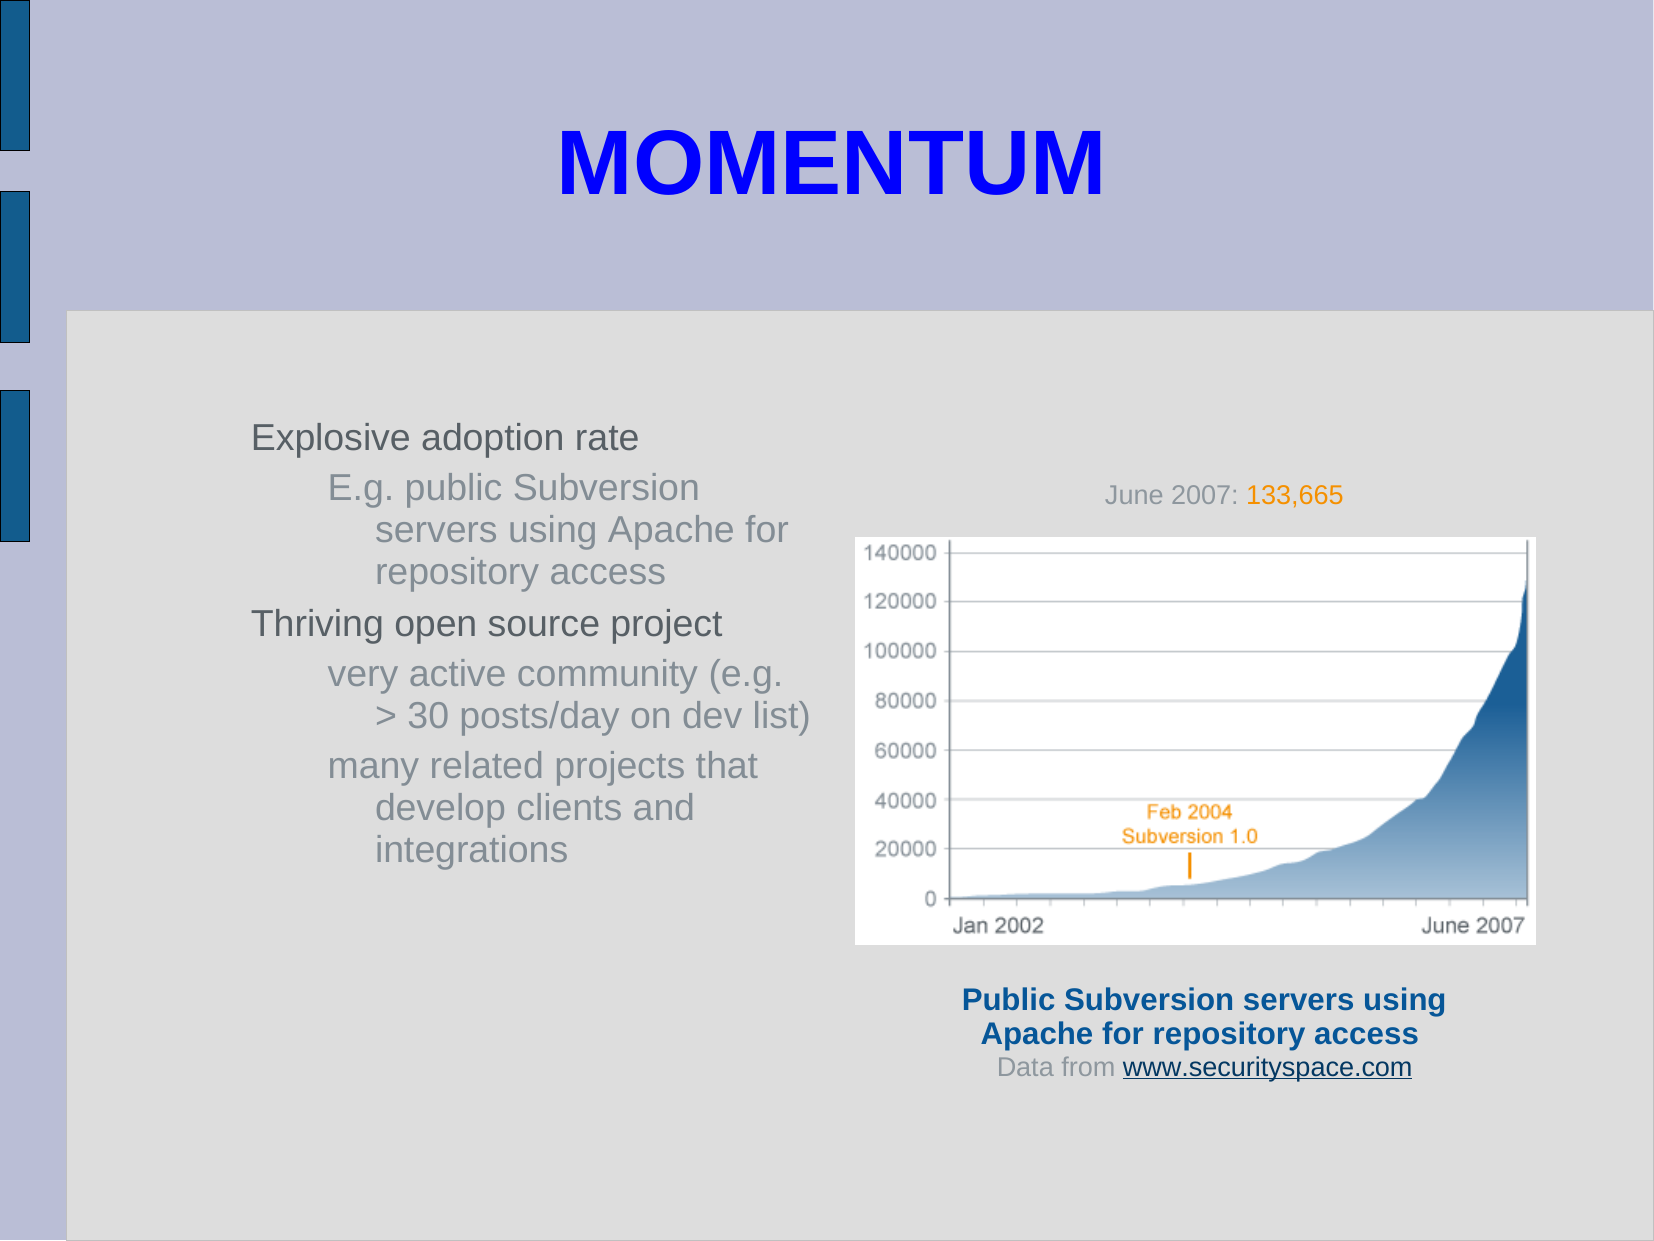

# MOMENTUM
Explosive adoption rate
E.g. public Subversion servers using Apache for repository access
Thriving open source project
very active community (e.g. > 30 posts/day on dev list)
many related projects that develop clients and integrations
June 2007: 133,665
Public Subversion servers using Apache for repository access
Data from www.securityspace.com